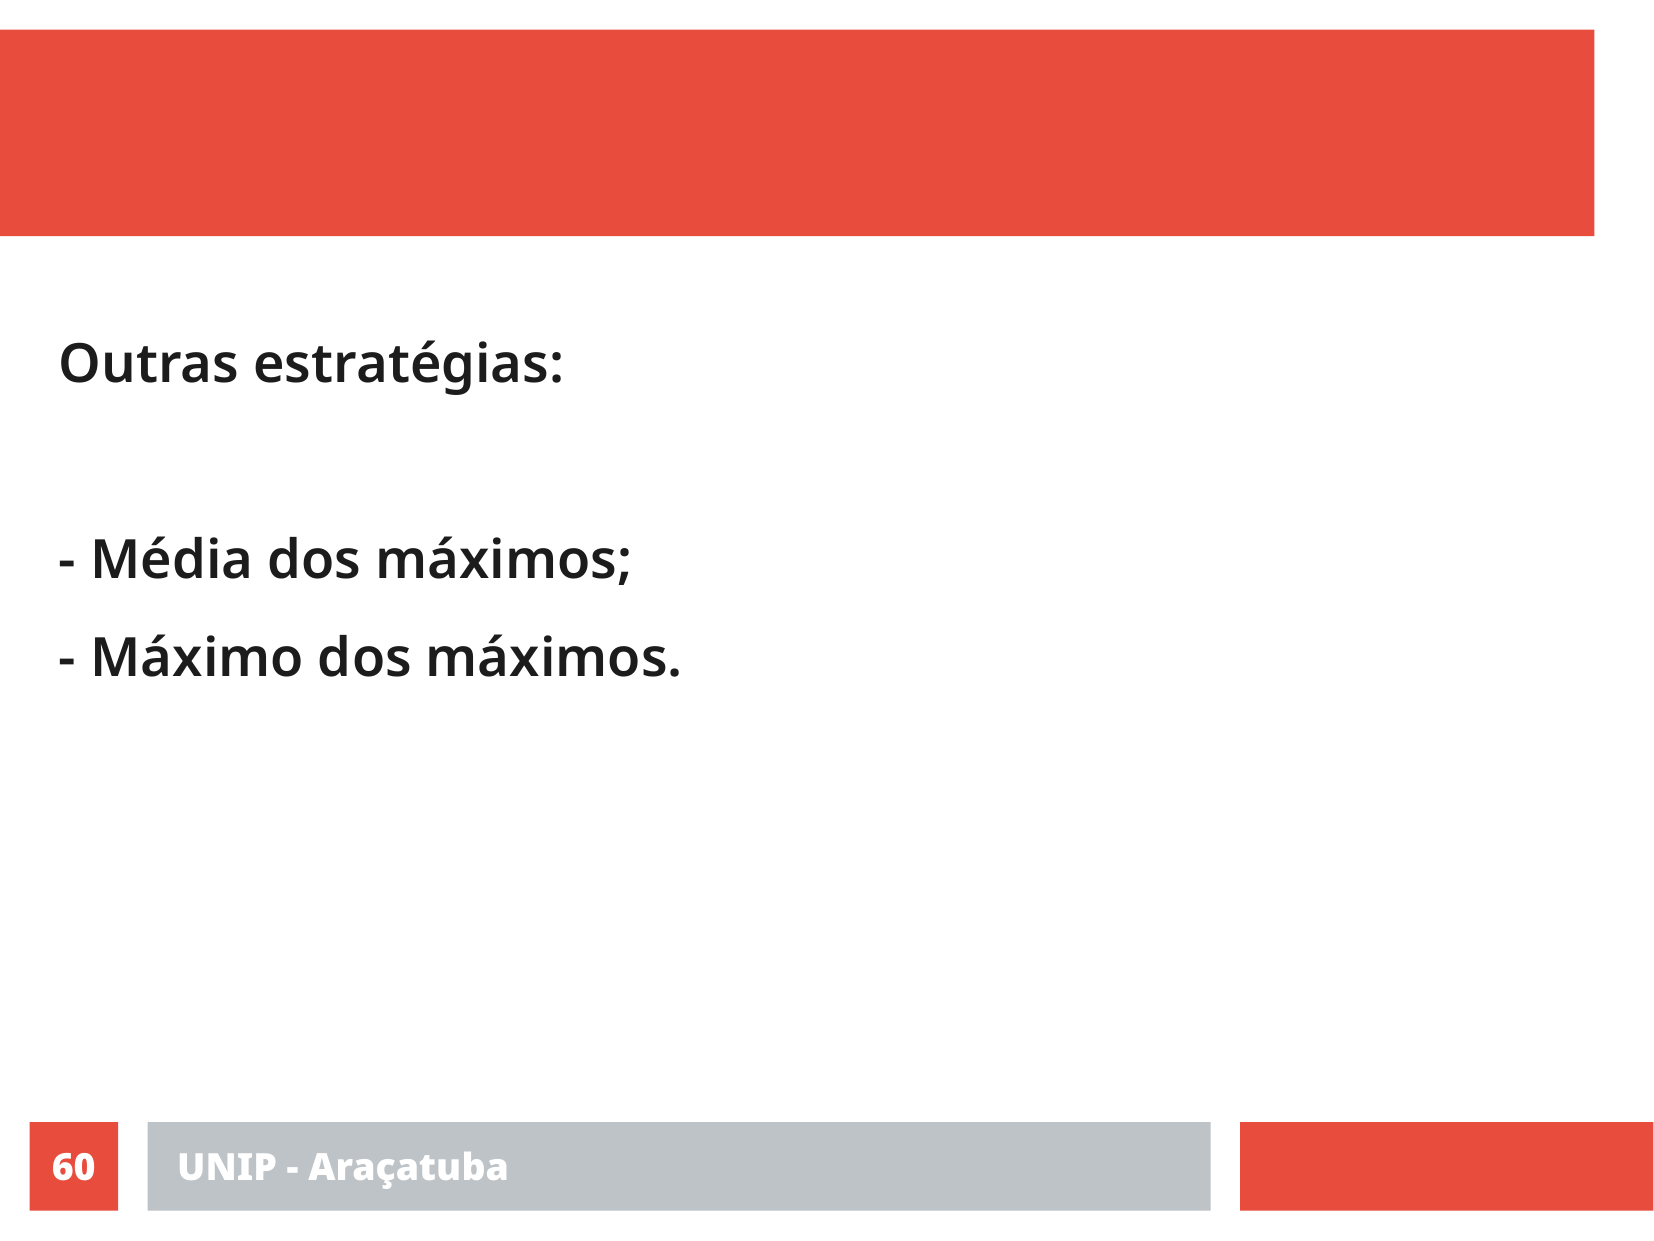

#
Outras estratégias:
- Média dos máximos;
- Máximo dos máximos.
60
UNIP - Araçatuba